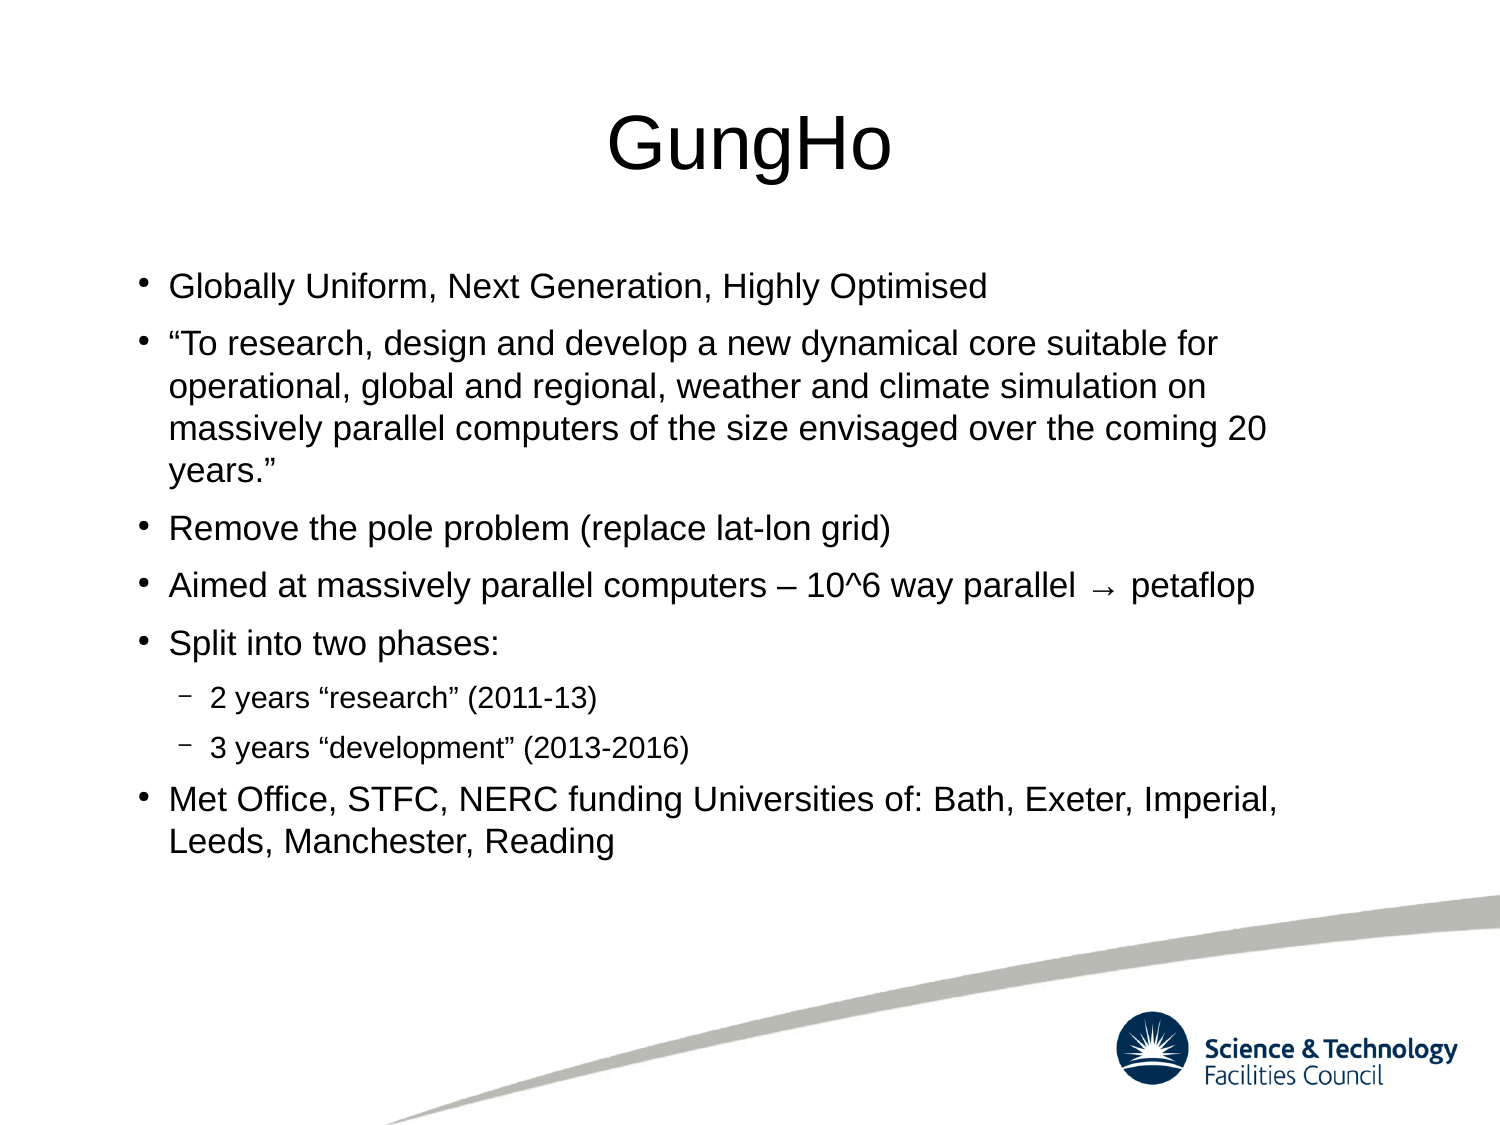

# GungHo
Globally Uniform, Next Generation, Highly Optimised
“To research, design and develop a new dynamical core suitable for operational, global and regional, weather and climate simulation on massively parallel computers of the size envisaged over the coming 20 years.”
Remove the pole problem (replace lat-lon grid)
Aimed at massively parallel computers – 10^6 way parallel → petaflop
Split into two phases:
2 years “research” (2011-13)
3 years “development” (2013-2016)
Met Office, STFC, NERC funding Universities of: Bath, Exeter, Imperial, Leeds, Manchester, Reading